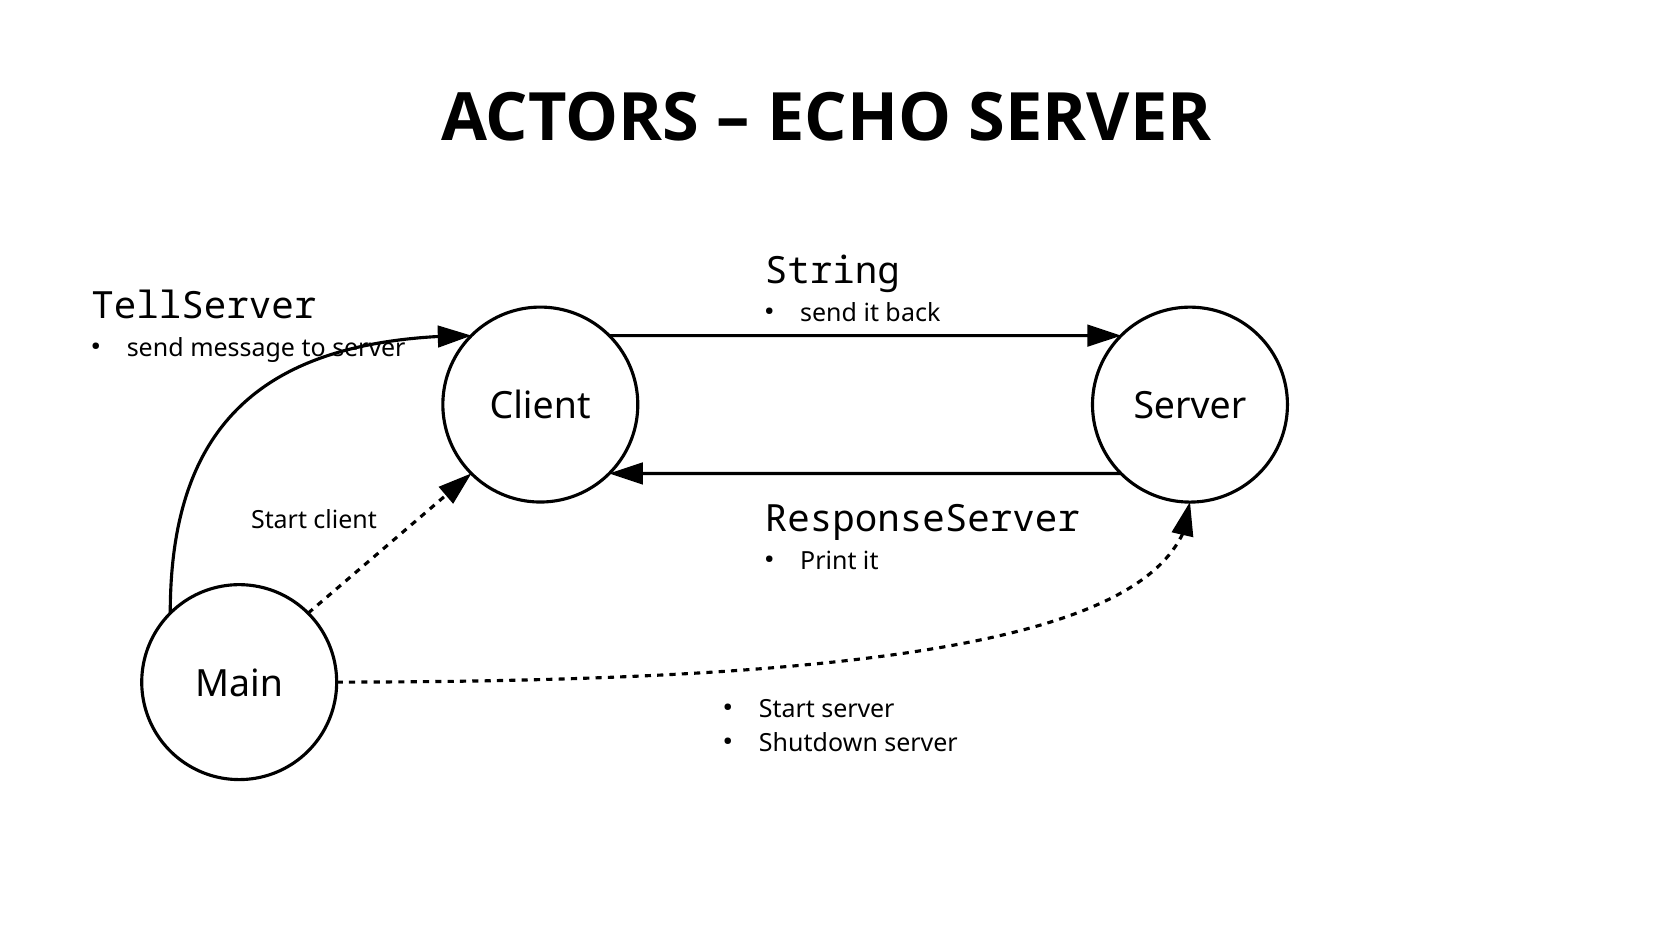

# ACTORS – ECHO SERVER
String
send it back
TellServer
send message to server
Client
Server
ResponseServer
Print it
Start client
Main
Start server
Shutdown server